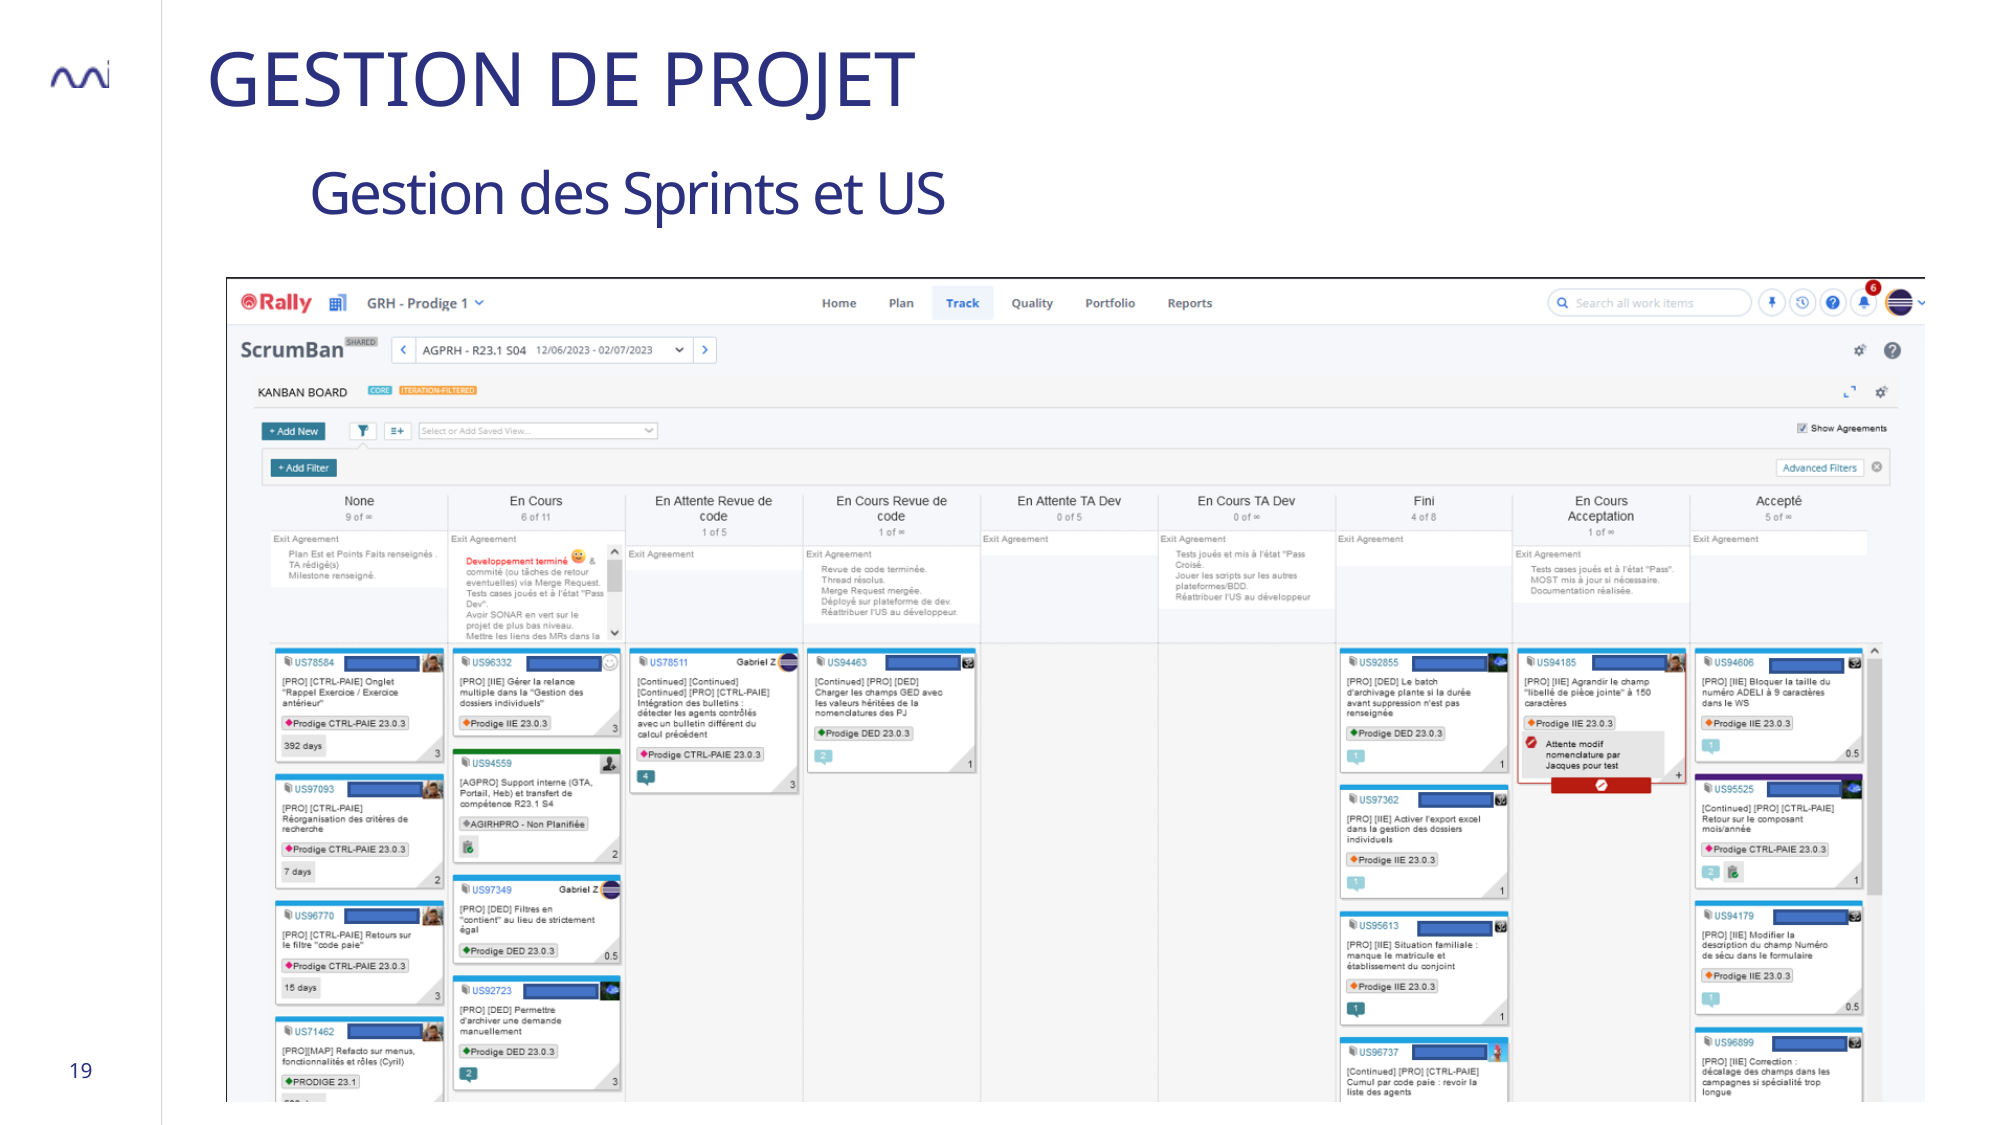

GESTION DE PROJET
Gestion des Sprints et US
#
16